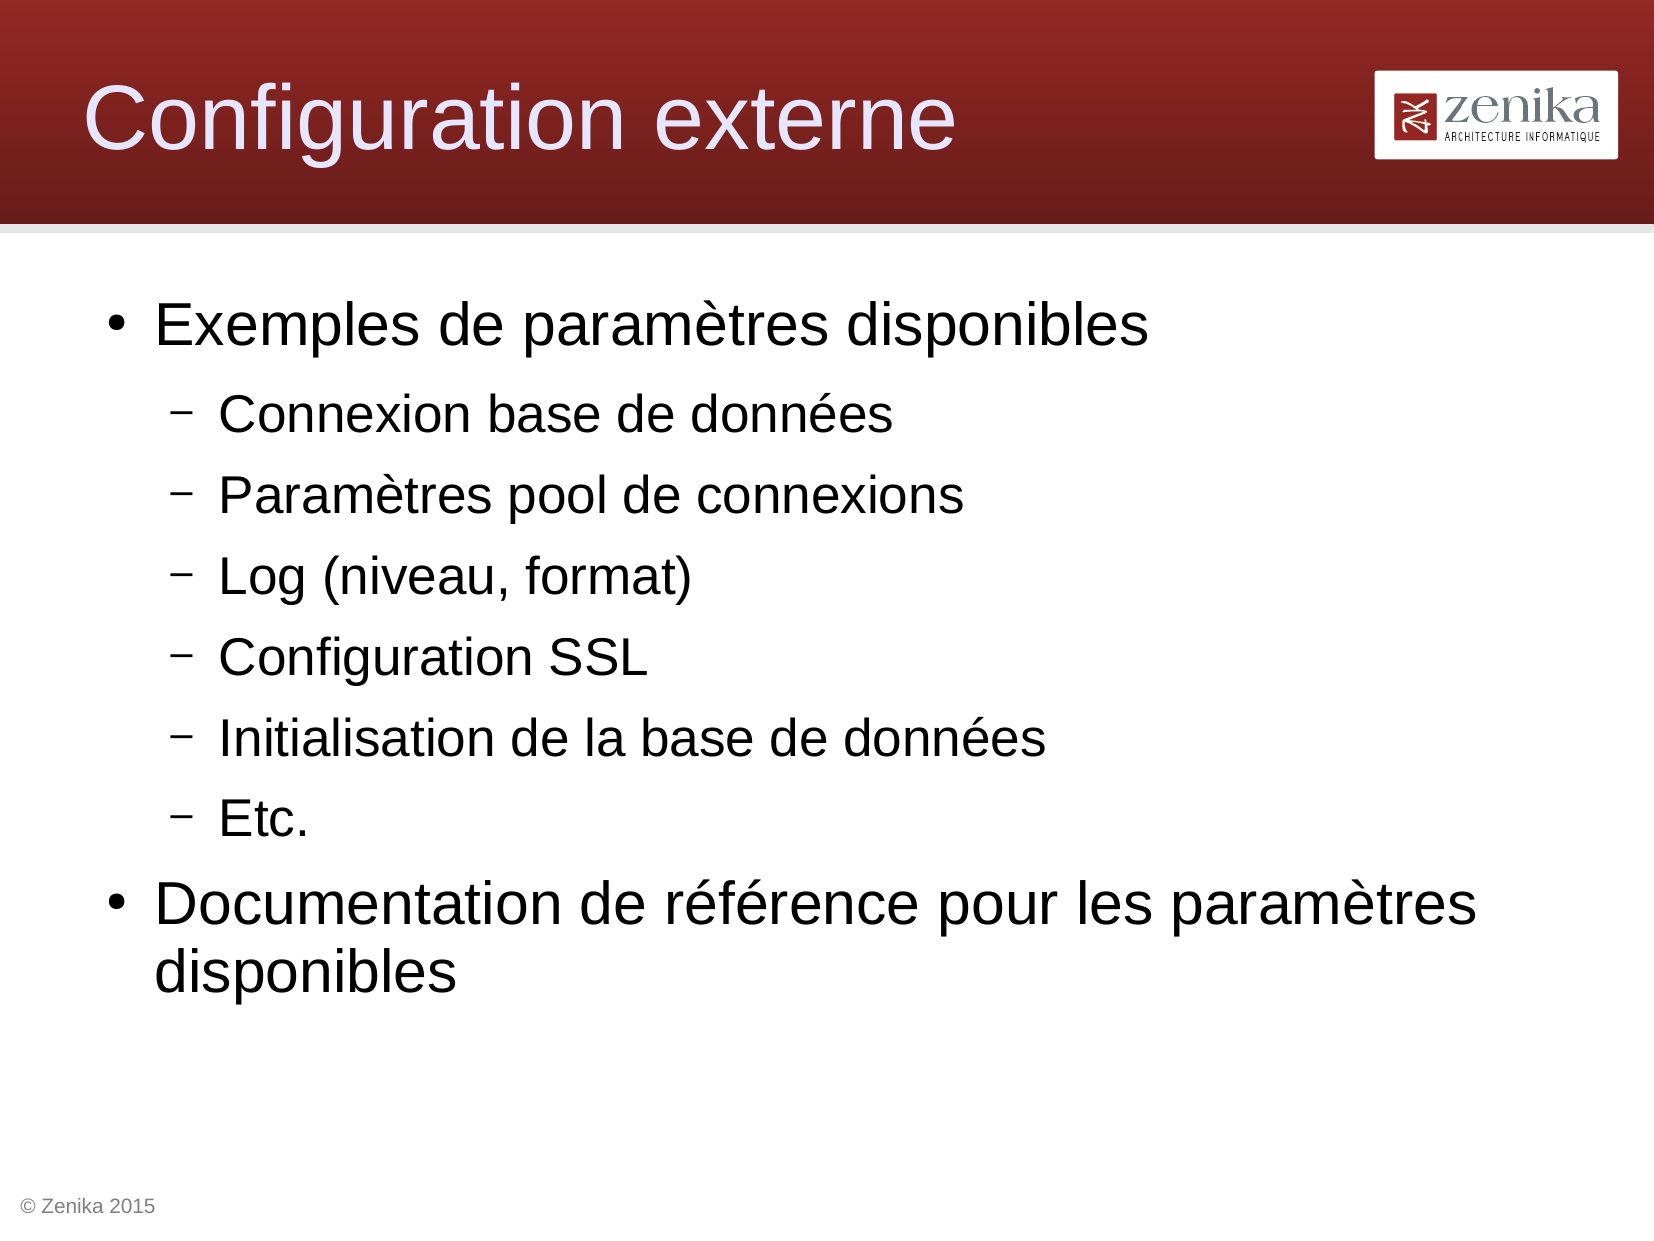

# Configuration externe
Exemples de paramètres disponibles
Connexion base de données
Paramètres pool de connexions
Log (niveau, format)
Configuration SSL
Initialisation de la base de données
Etc.
Documentation de référence pour les paramètres disponibles